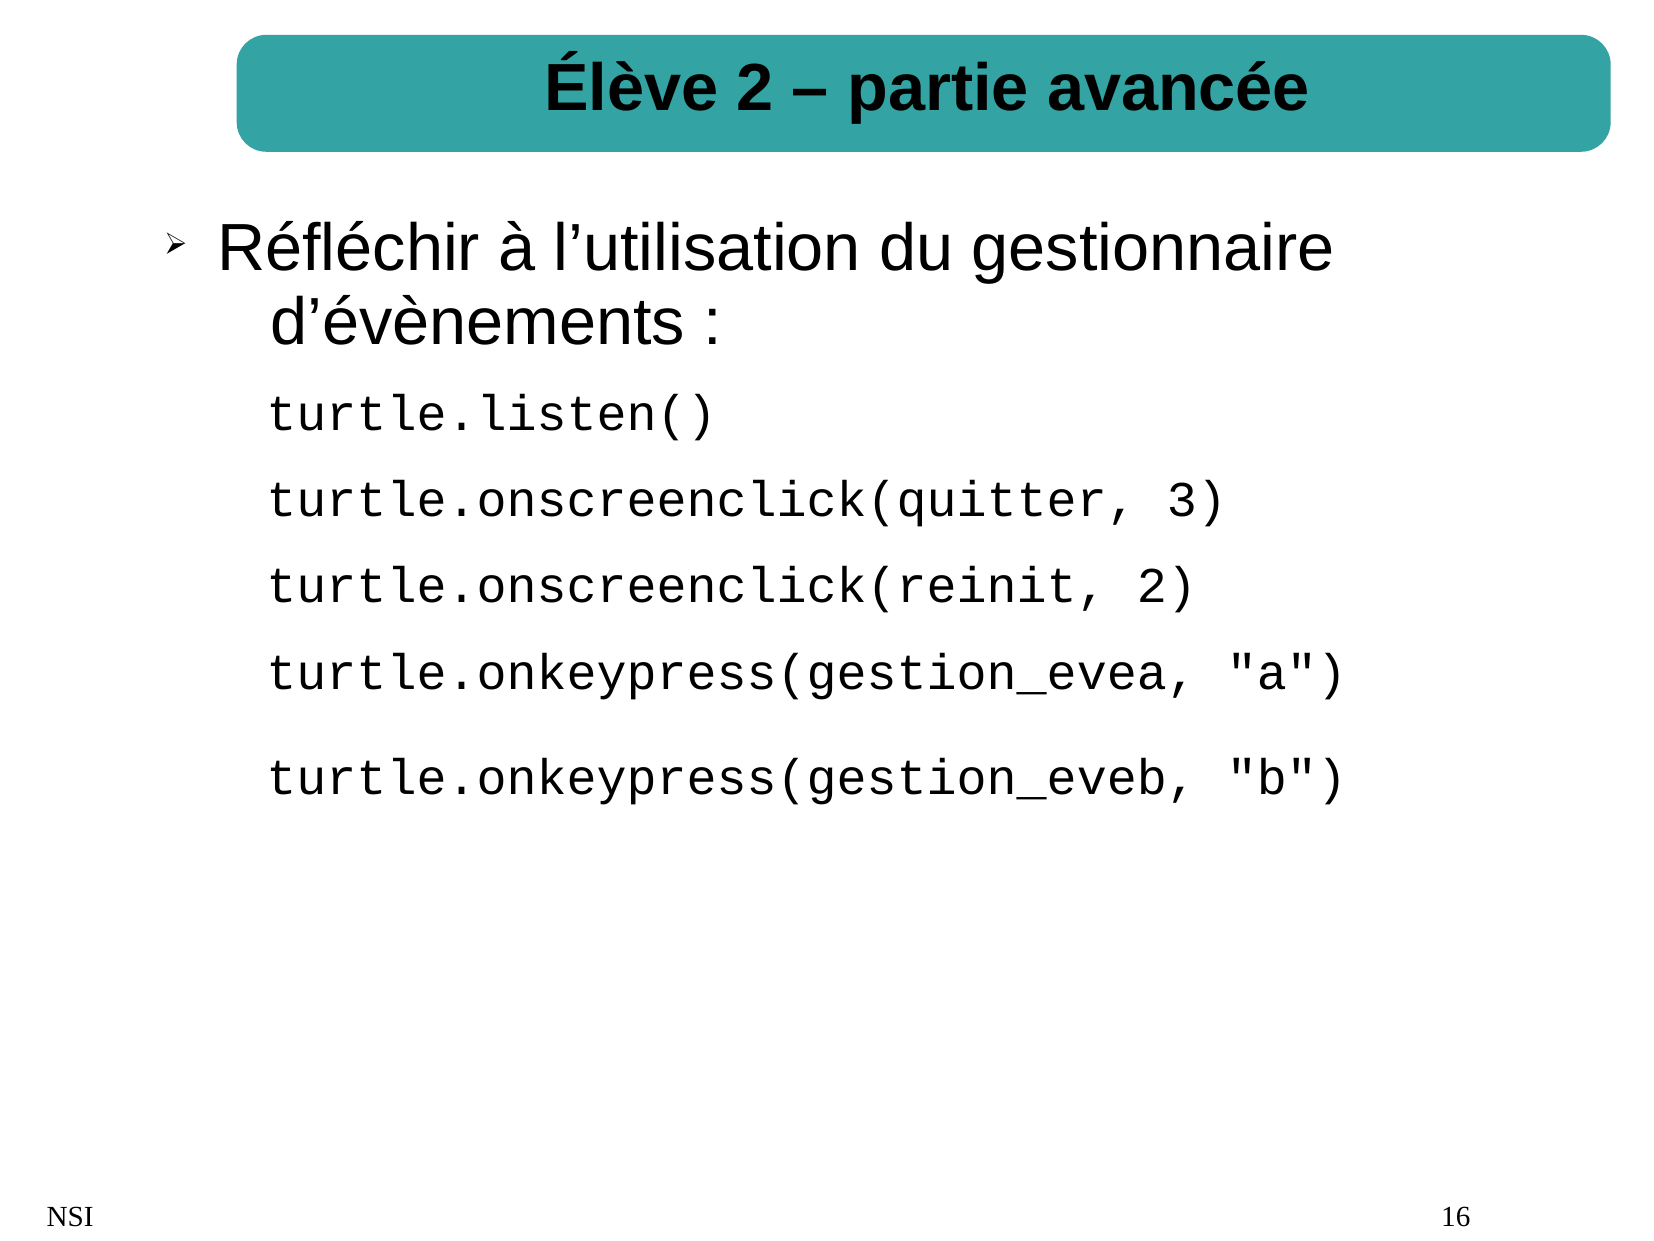

# Élève 2 – partie avancée
Réfléchir à l’utilisation du gestionnaire d’évènements :
 turtle.listen()
 turtle.onscreenclick(quitter, 3)
 turtle.onscreenclick(reinit, 2)
 turtle.onkeypress(gestion_evea, "a")
 turtle.onkeypress(gestion_eveb, "b")